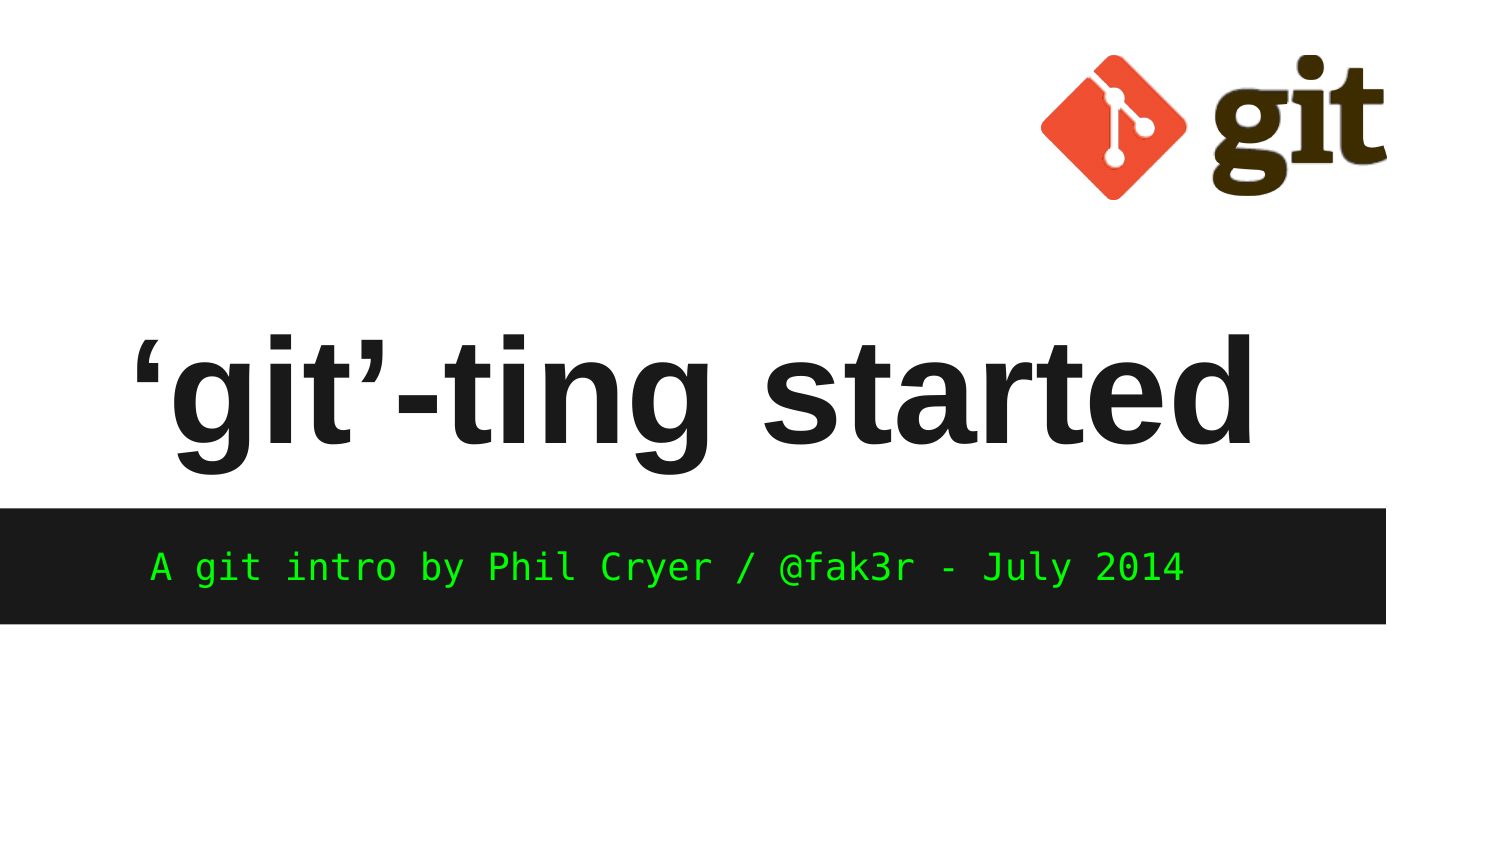

‘git’-ting started
 A git intro by Phil Cryer / @fak3r - July 2014